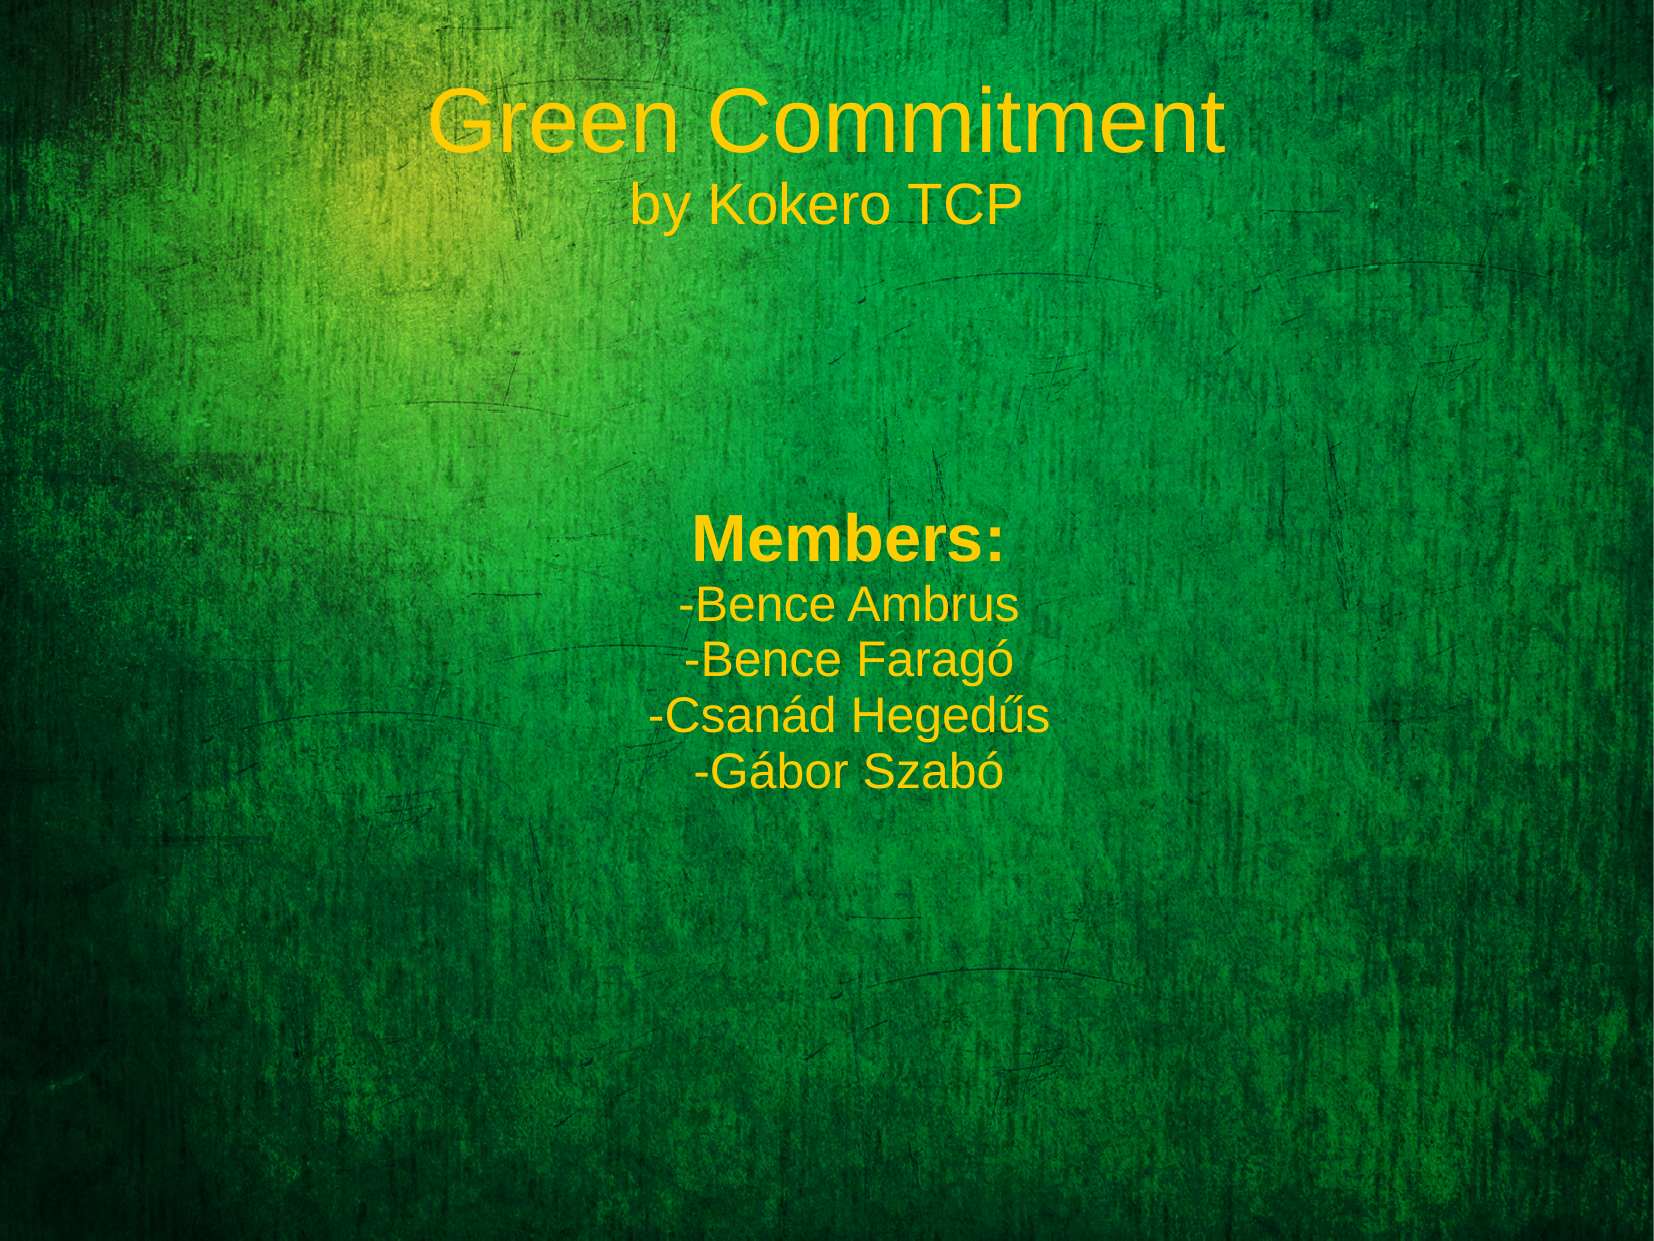

# Green Commitment by Kokero TCP
Members:
-Bence Ambrus
-Bence Faragó
-Csanád Hegedűs
-Gábor Szabó